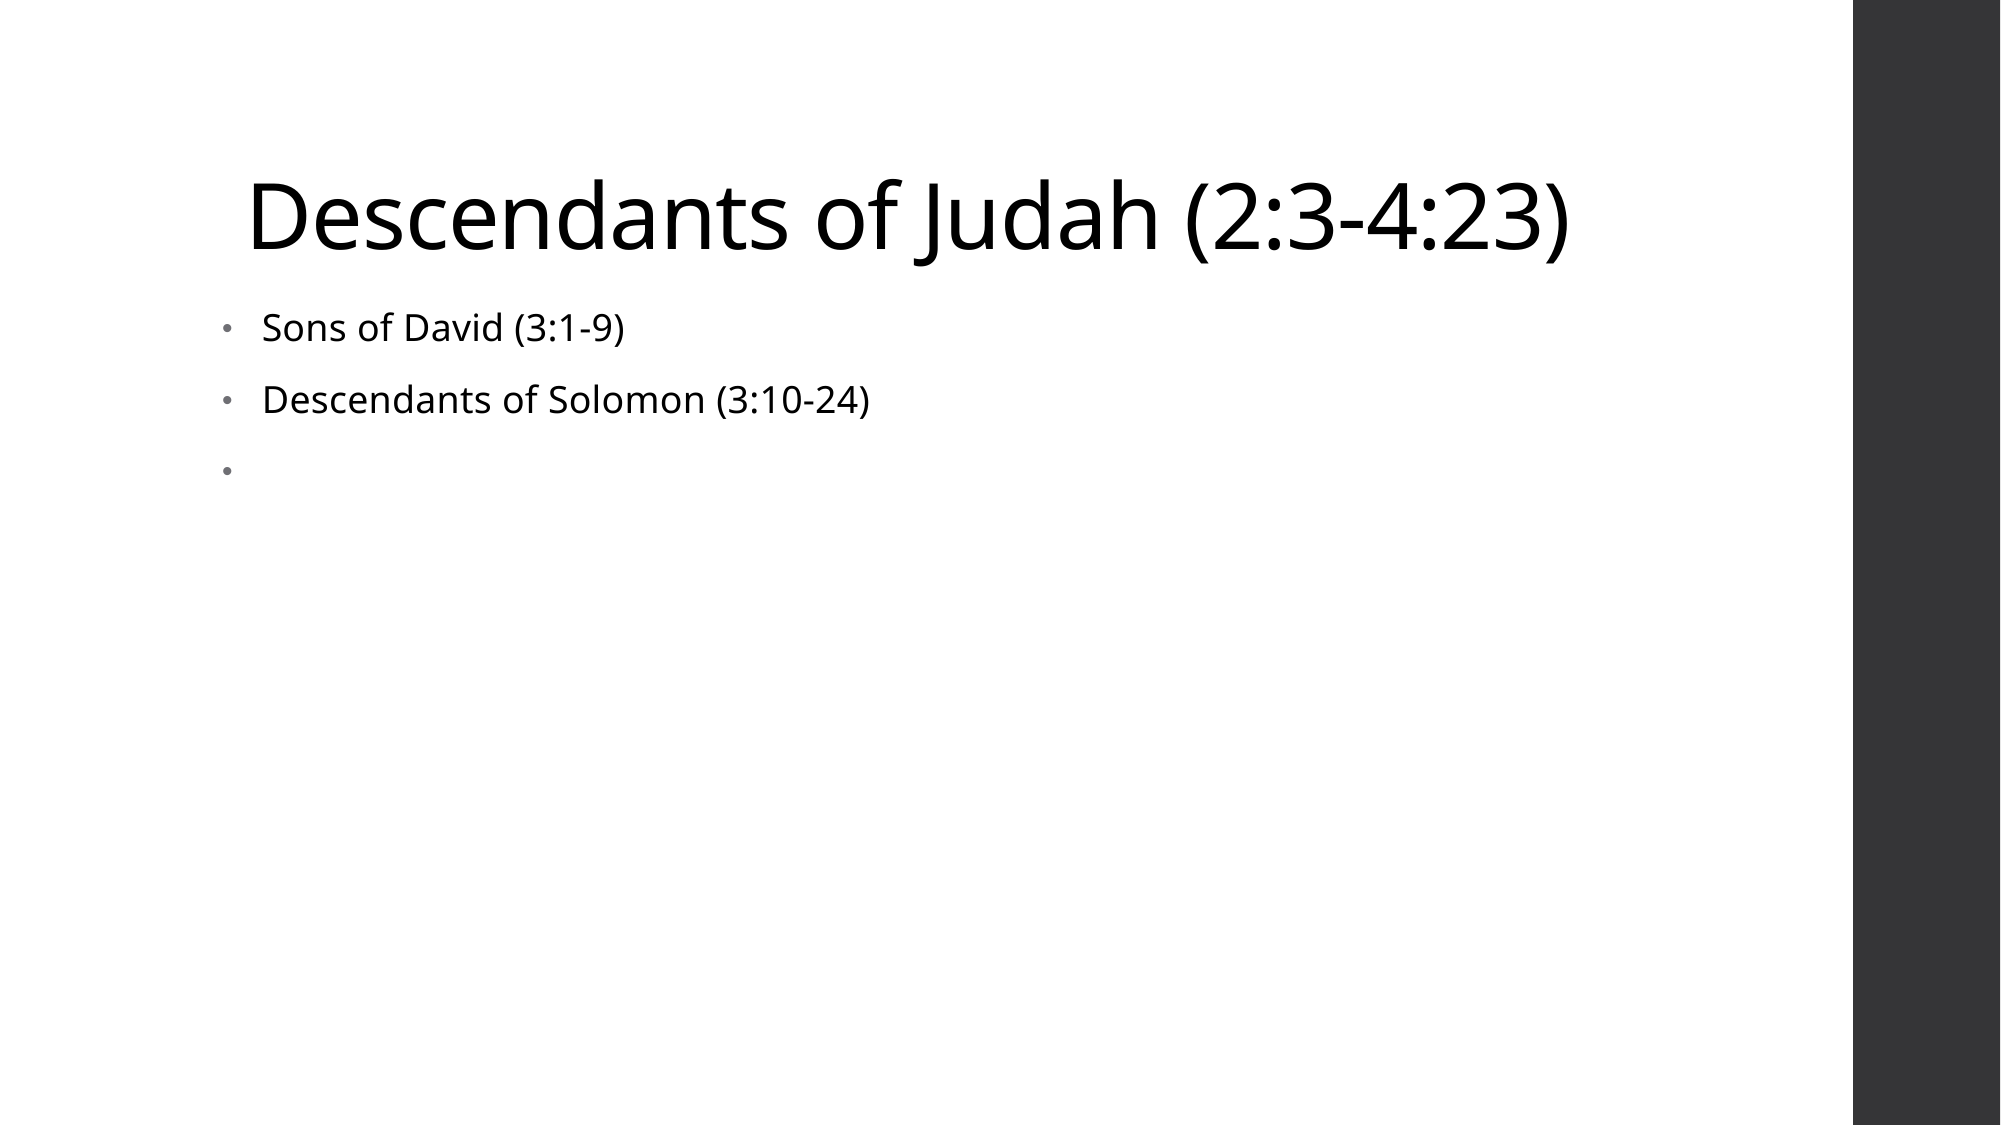

# Descendants of Judah (2:3-4:23)
 Sons of David (3:1-9)
 Descendants of Solomon (3:10-24)